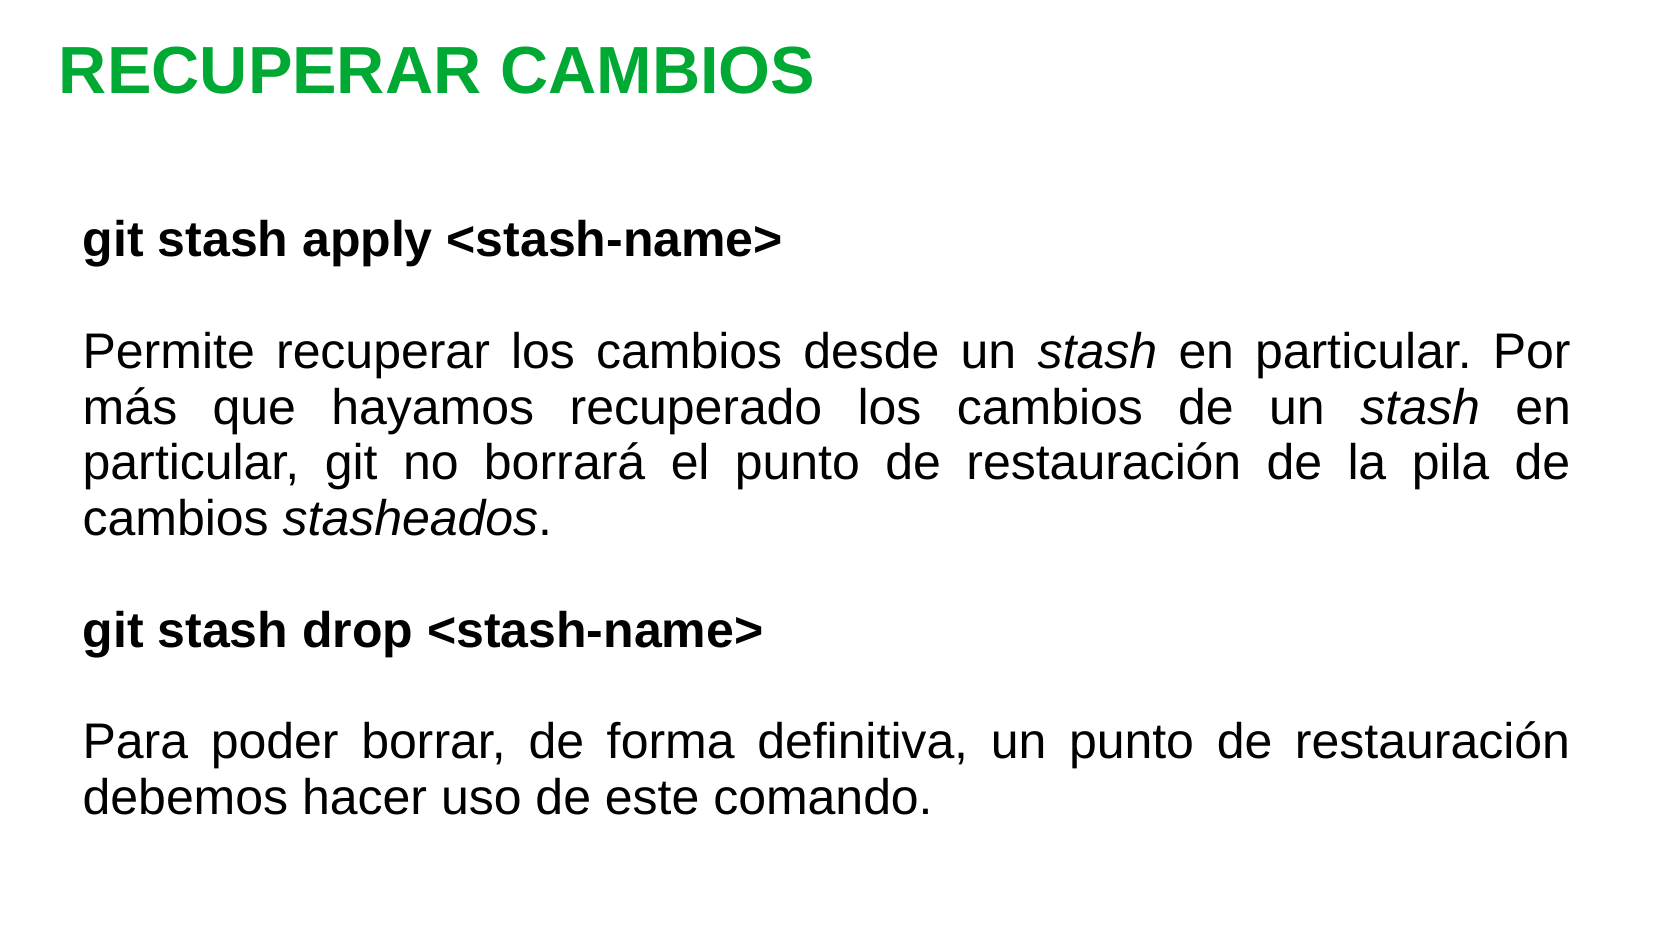

RECUPERAR CAMBIOS
# git stash apply <stash-name>
Permite recuperar los cambios desde un stash en particular. Por más que hayamos recuperado los cambios de un stash en particular, git no borrará el punto de restauración de la pila de cambios stasheados.
git stash drop <stash-name>
Para poder borrar, de forma definitiva, un punto de restauración debemos hacer uso de este comando.